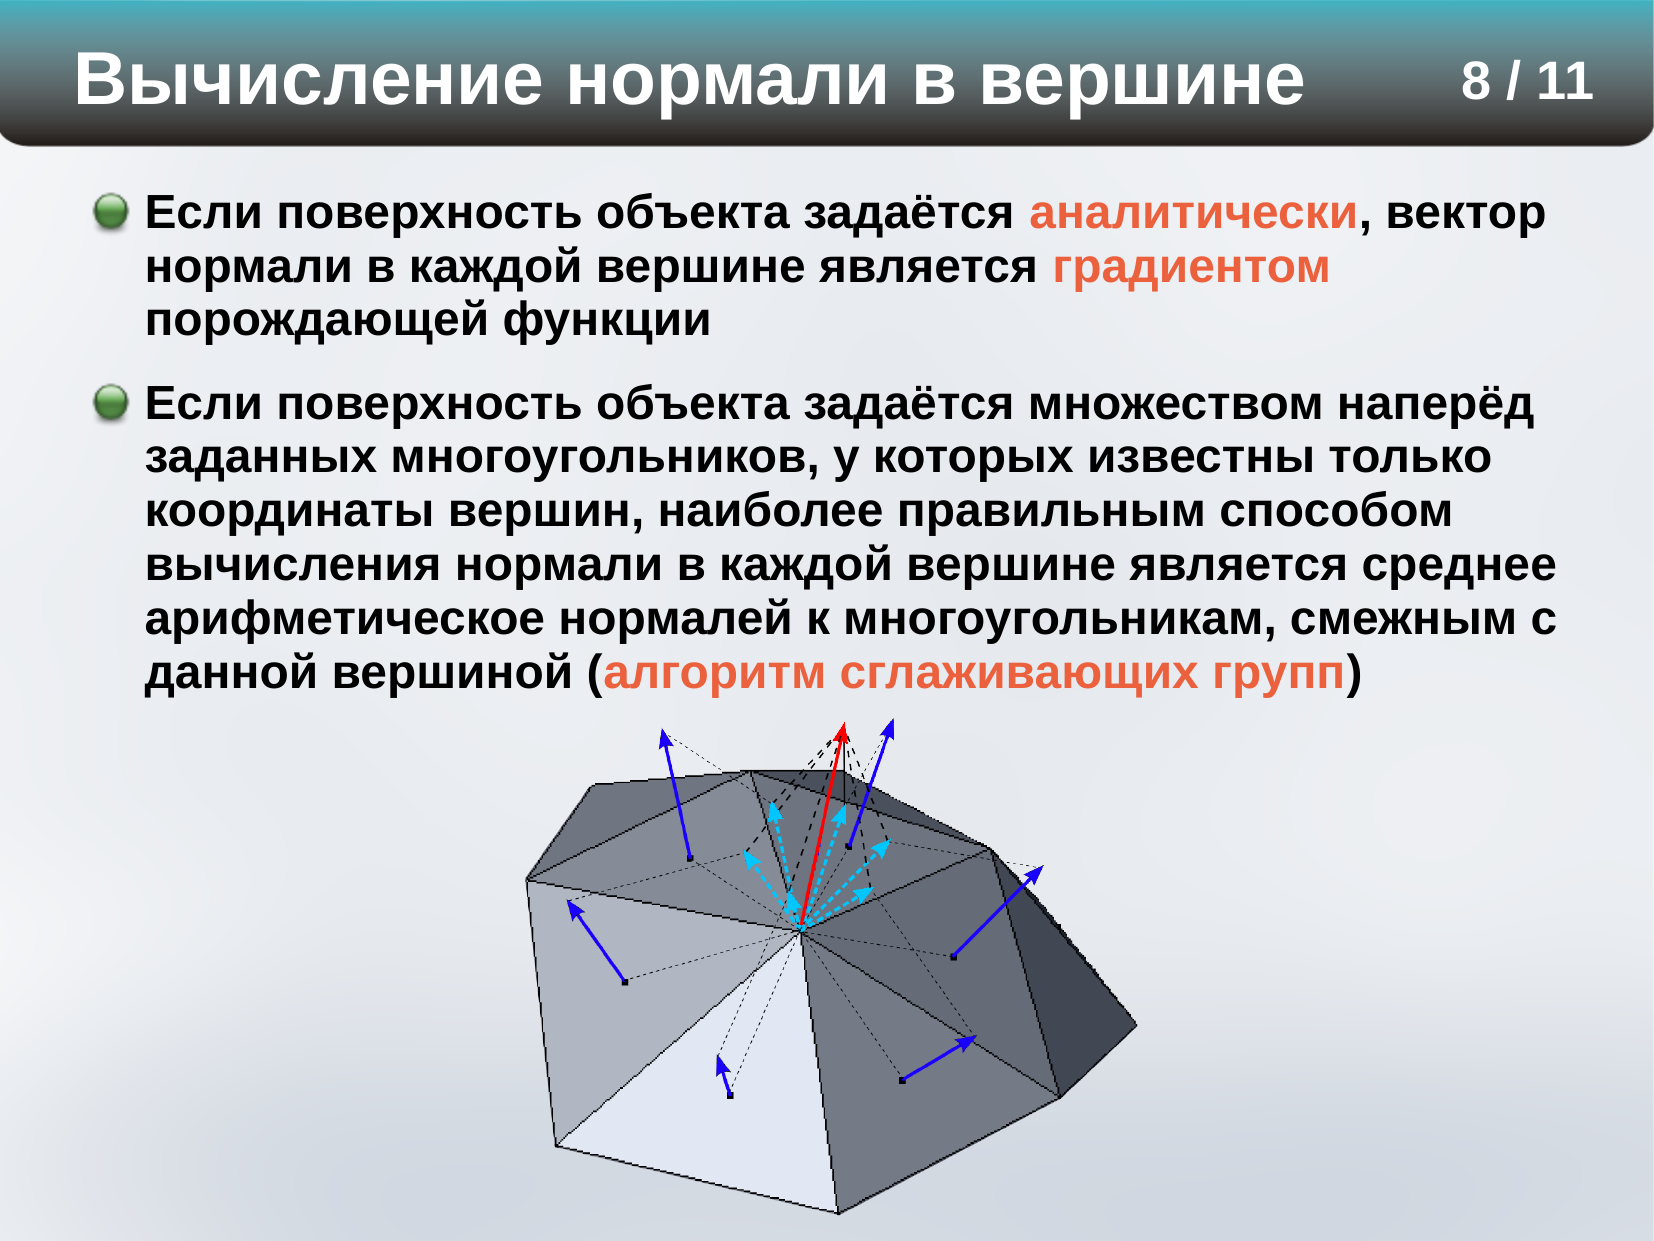

Вычисление нормали в вершине
Если поверхность объекта задаётся аналитически, вектор нормали в каждой вершине является градиентом порождающей функции
Если поверхность объекта задаётся множеством наперёд заданных многоугольников, у которых известны только координаты вершин, наиболее правильным способом вычисления нормали в каждой вершине является среднее арифметическое нормалей к многоугольникам, смежным с данной вершиной (алгоритм сглаживающих групп)